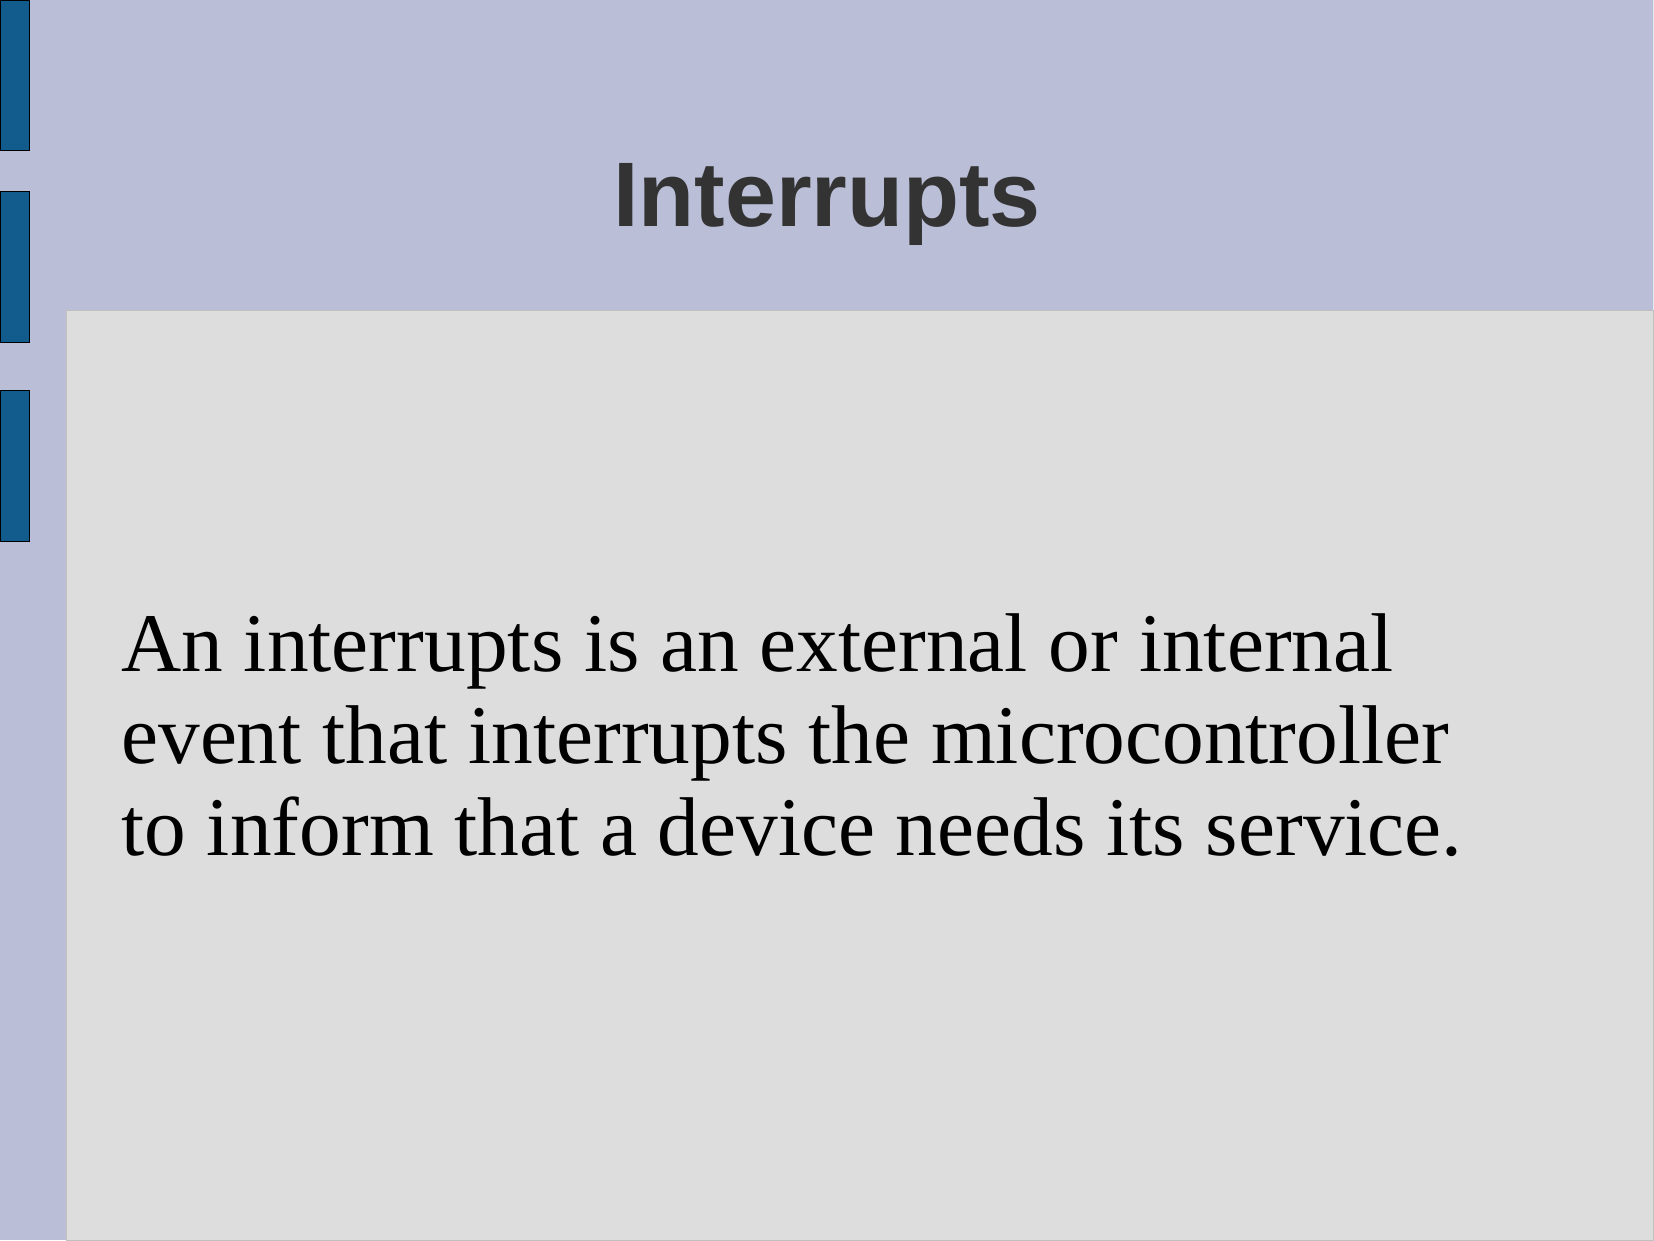

# Interrupts
An interrupts is an external or internal event that interrupts the microcontroller to inform that a device needs its service.